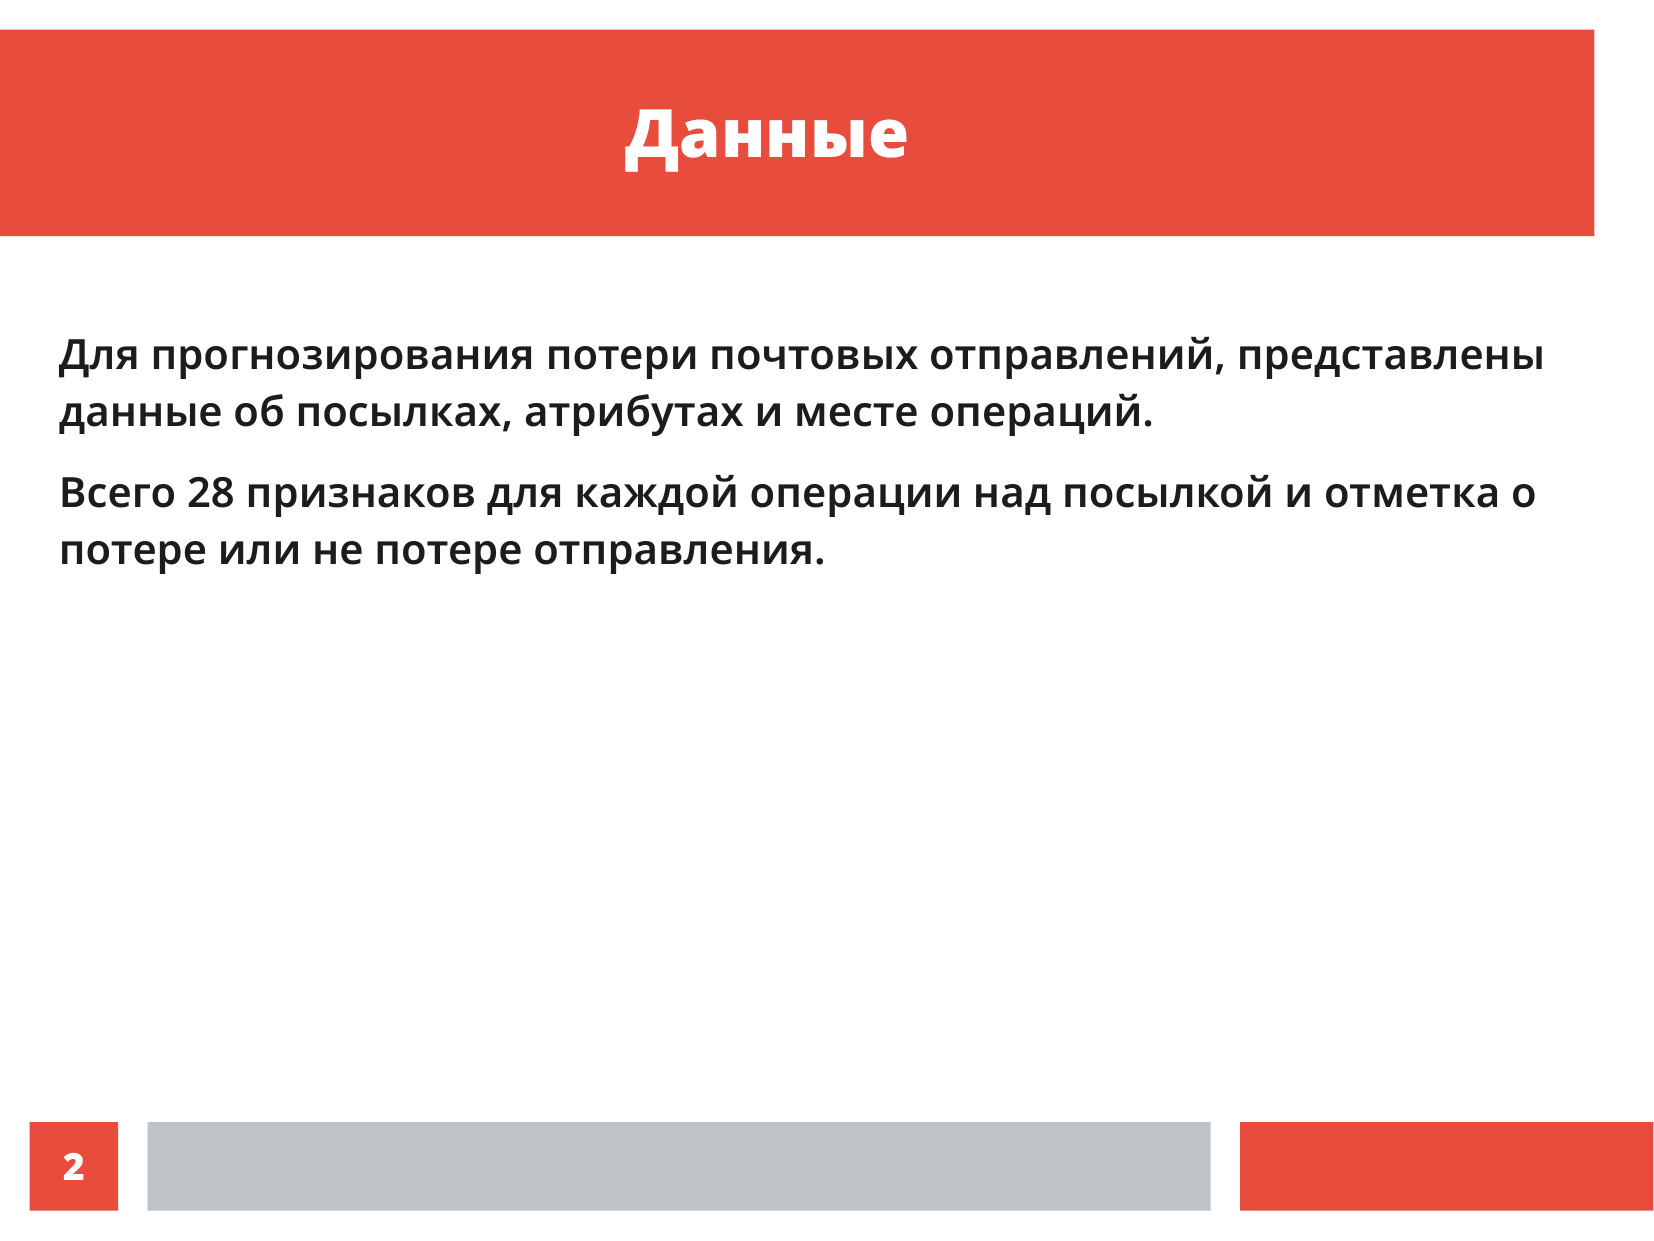

# Данные
Для прогнозирования потери почтовых отправлений, представлены данные об посылках, атрибутах и месте операций.
Всего 28 признаков для каждой операции над посылкой и отметка о потере или не потере отправления.
2